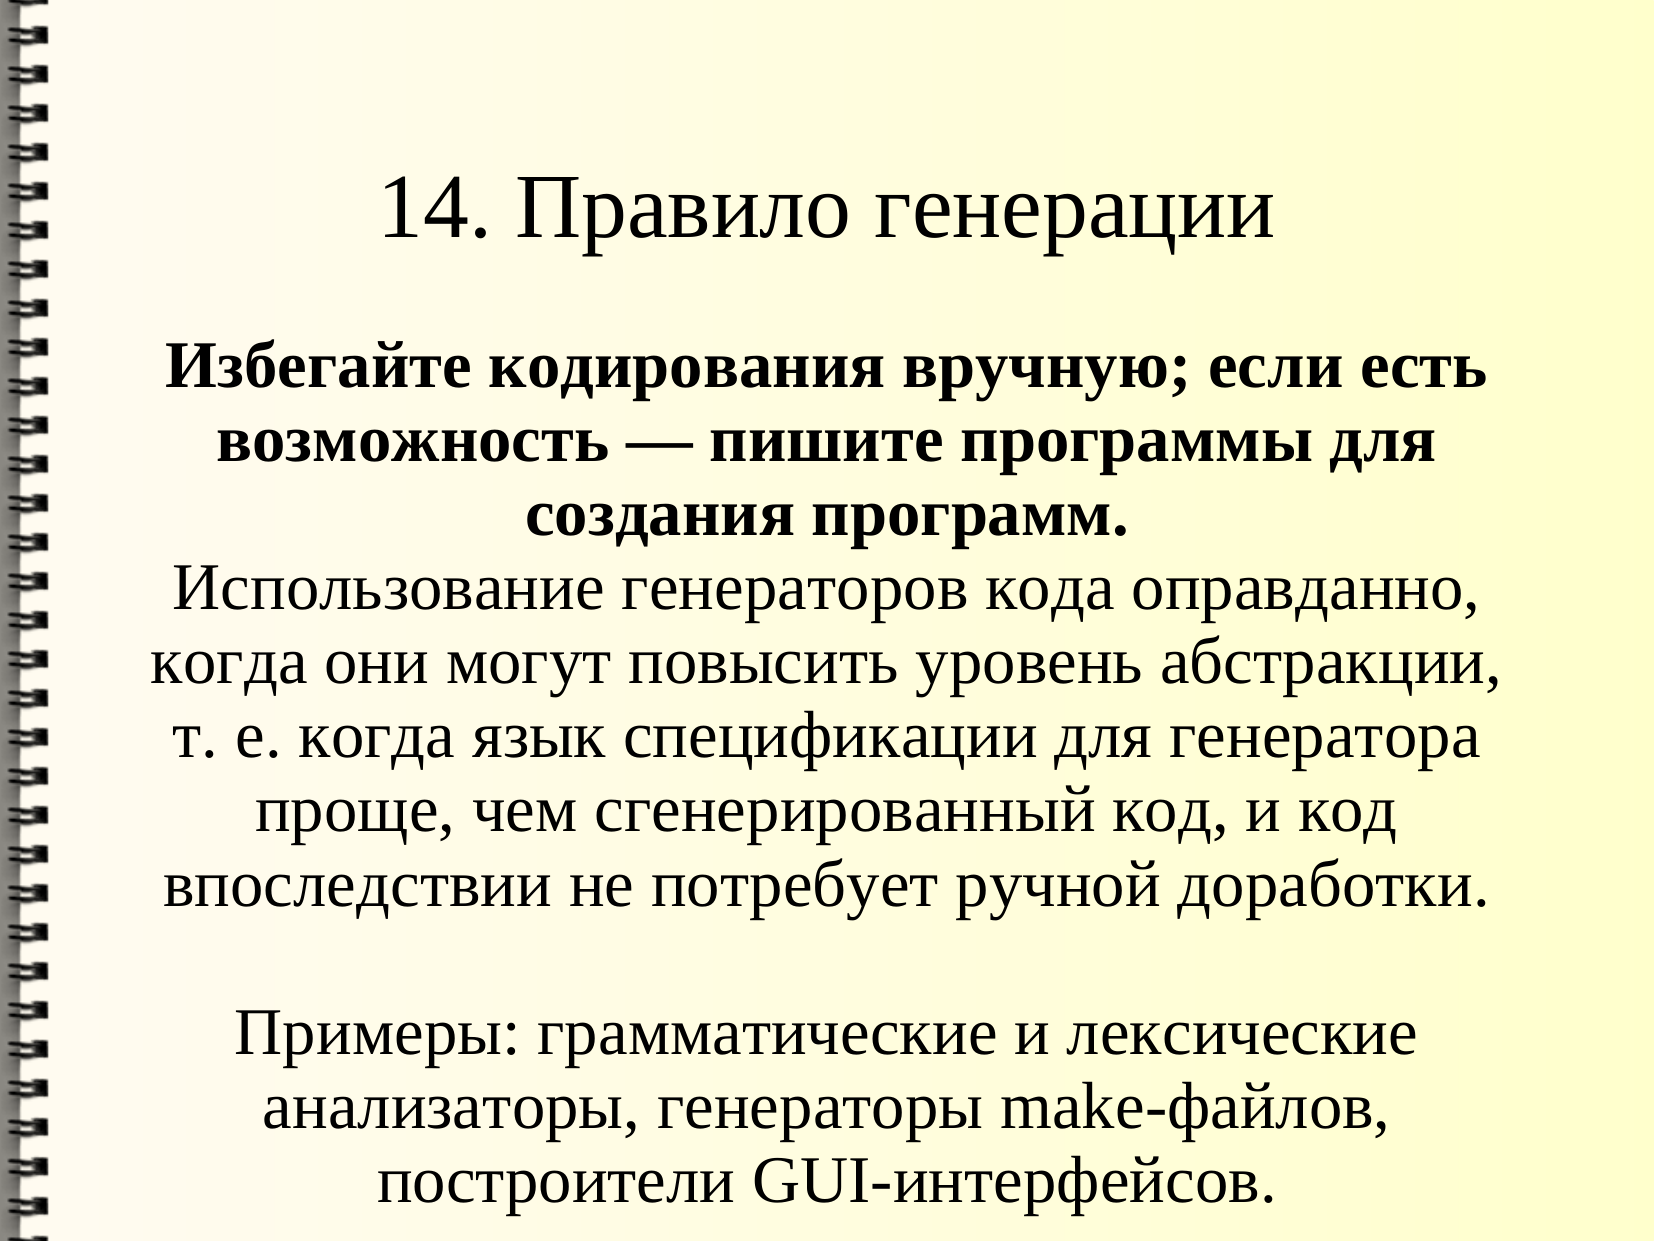

# 14. Правило генерации
Избегайте кодирования вручную; если есть возможность — пишите программы для создания программ.
Использование генераторов кода оправданно, когда они могут повысить уровень абстракции, т. е. когда язык спецификации для генератора проще, чем сгенерированный код, и код впоследствии не потребует ручной доработки.
Примеры: грамматические и лексические анализаторы, генераторы make-файлов, построители GUI-интерфейсов.